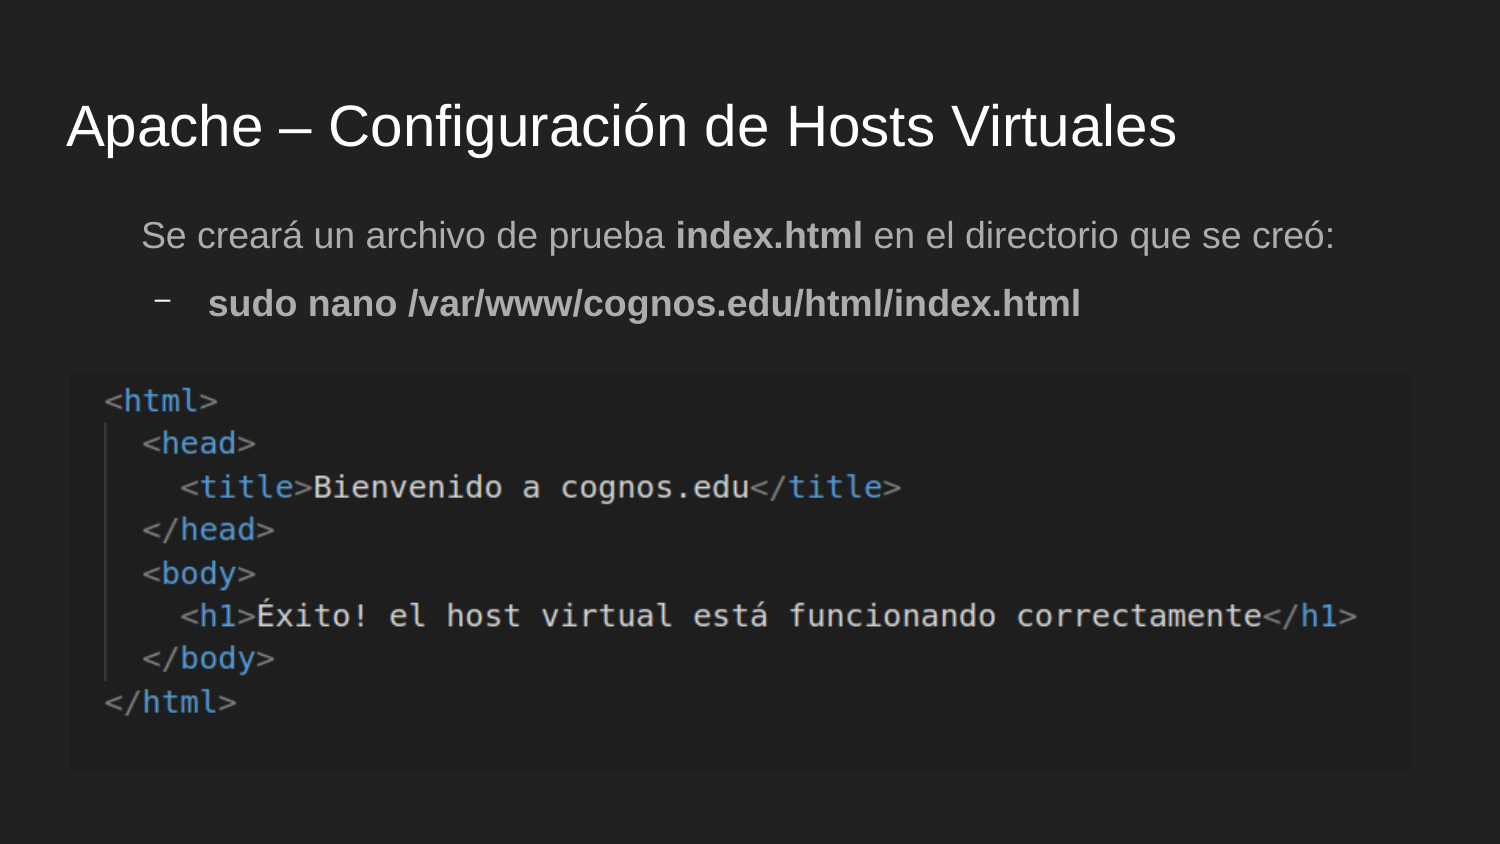

# Apache – Configuración de Hosts Virtuales
Se creará un archivo de prueba index.html en el directorio que se creó:
sudo nano /var/www/cognos.edu/html/index.html